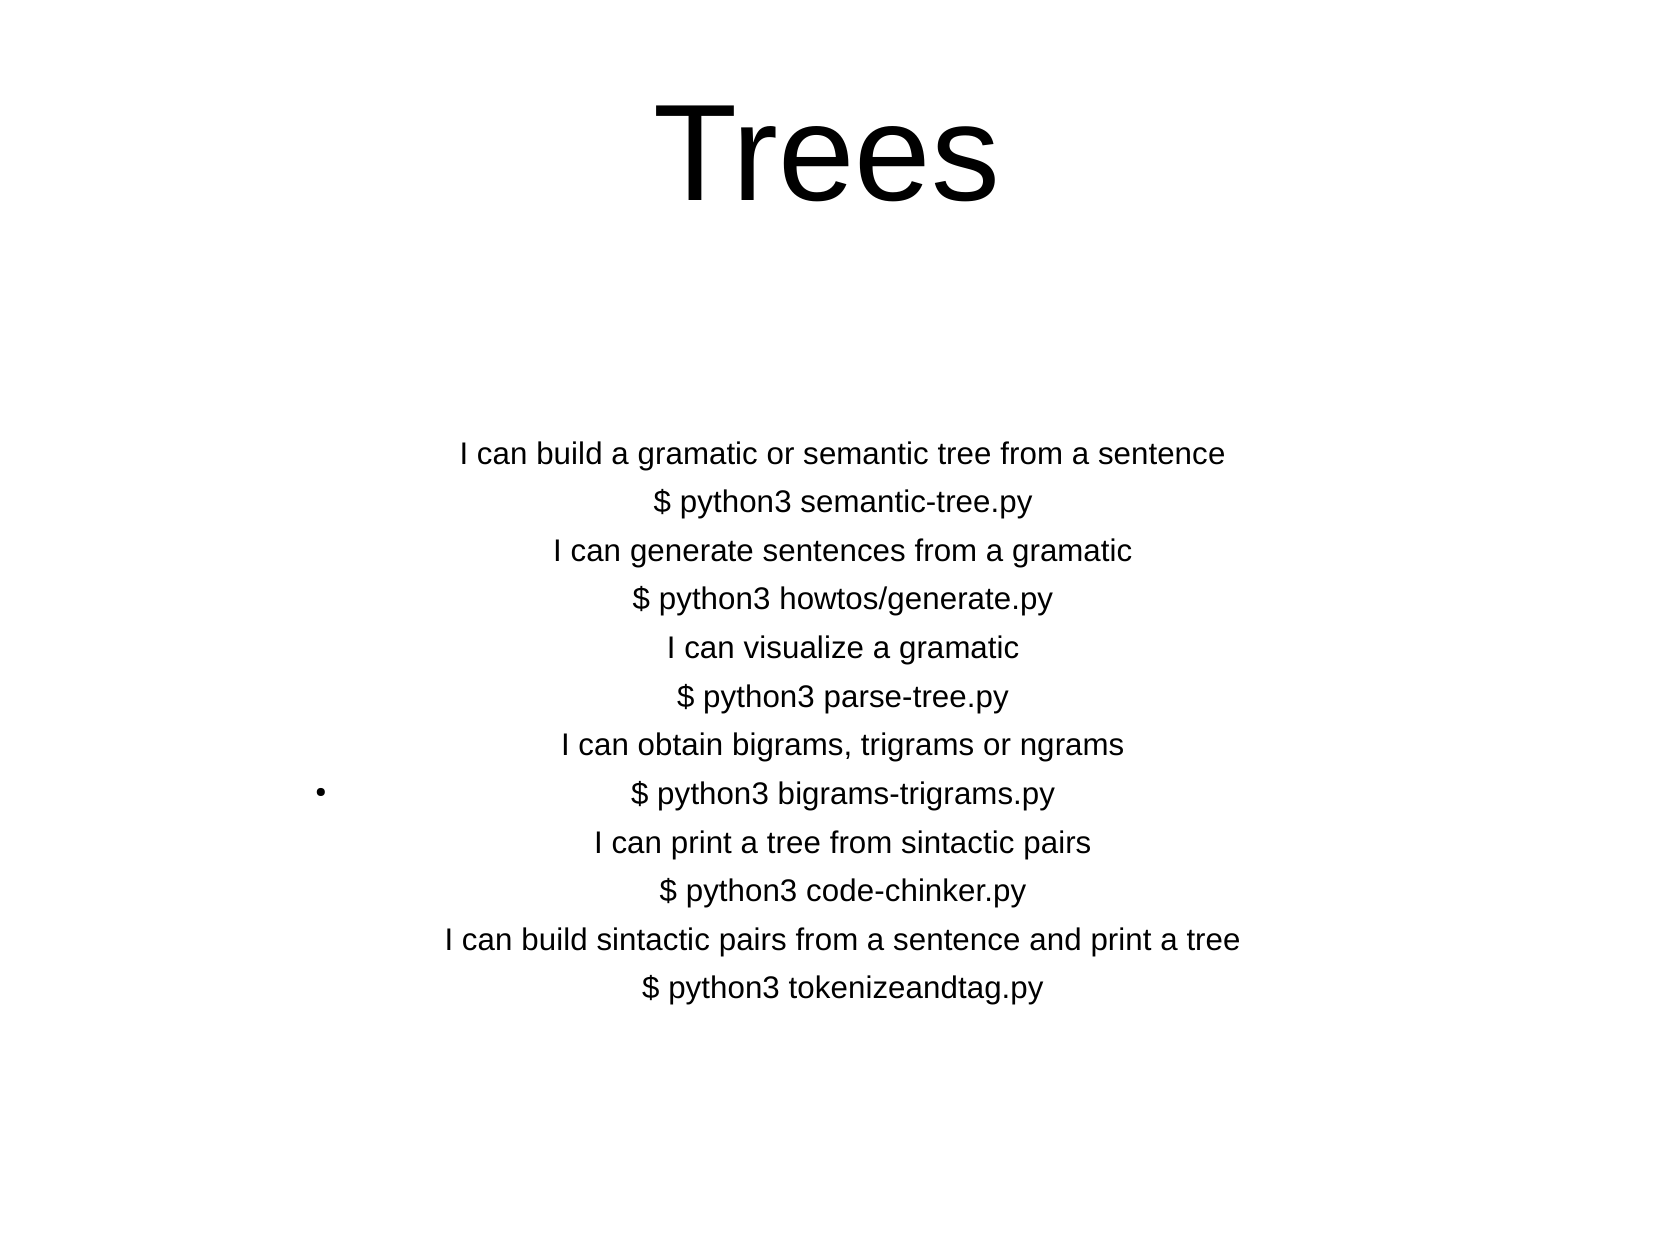

# Trees
I can build a gramatic or semantic tree from a sentence
$ python3 semantic-tree.py
I can generate sentences from a gramatic
$ python3 howtos/generate.py
I can visualize a gramatic
$ python3 parse-tree.py
I can obtain bigrams, trigrams or ngrams
$ python3 bigrams-trigrams.py
I can print a tree from sintactic pairs
$ python3 code-chinker.py
I can build sintactic pairs from a sentence and print a tree
$ python3 tokenizeandtag.py